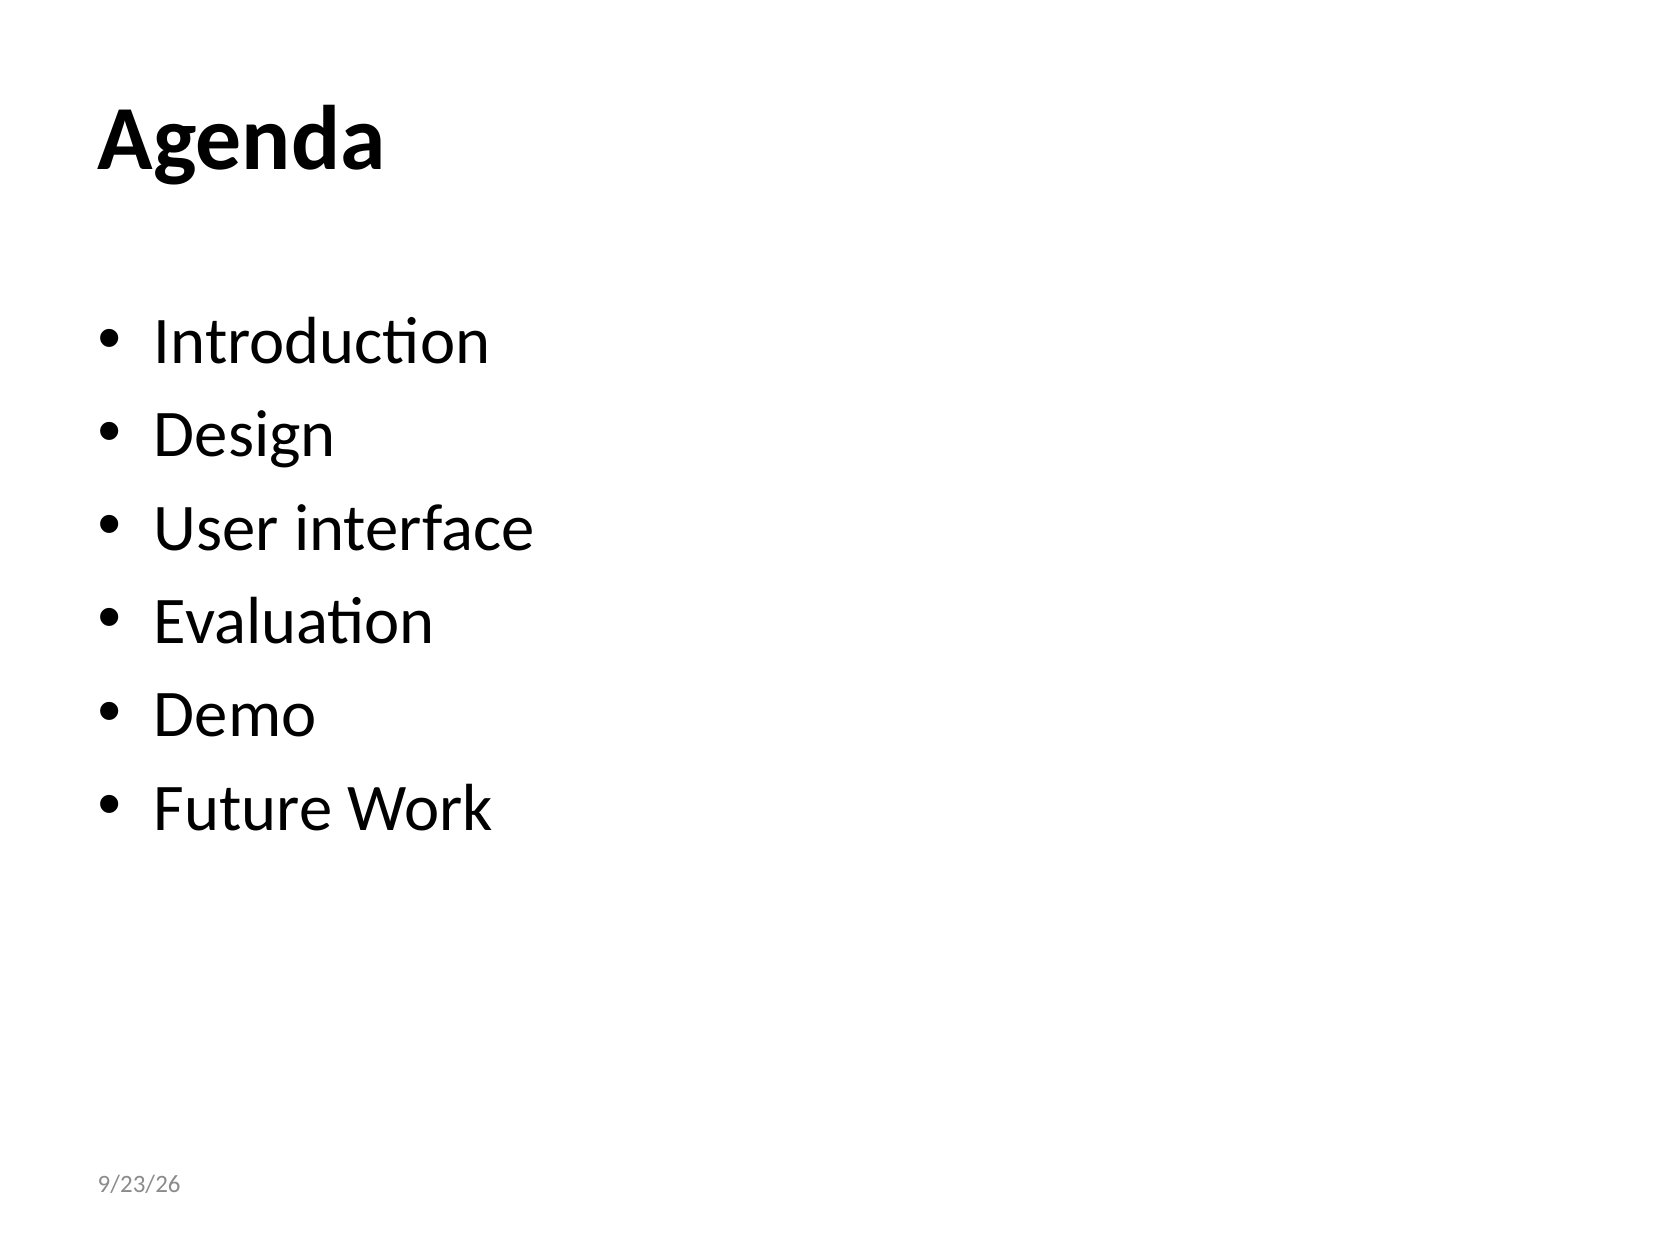

# Agenda
Introduction
Design
User interface
Evaluation
Demo
Future Work